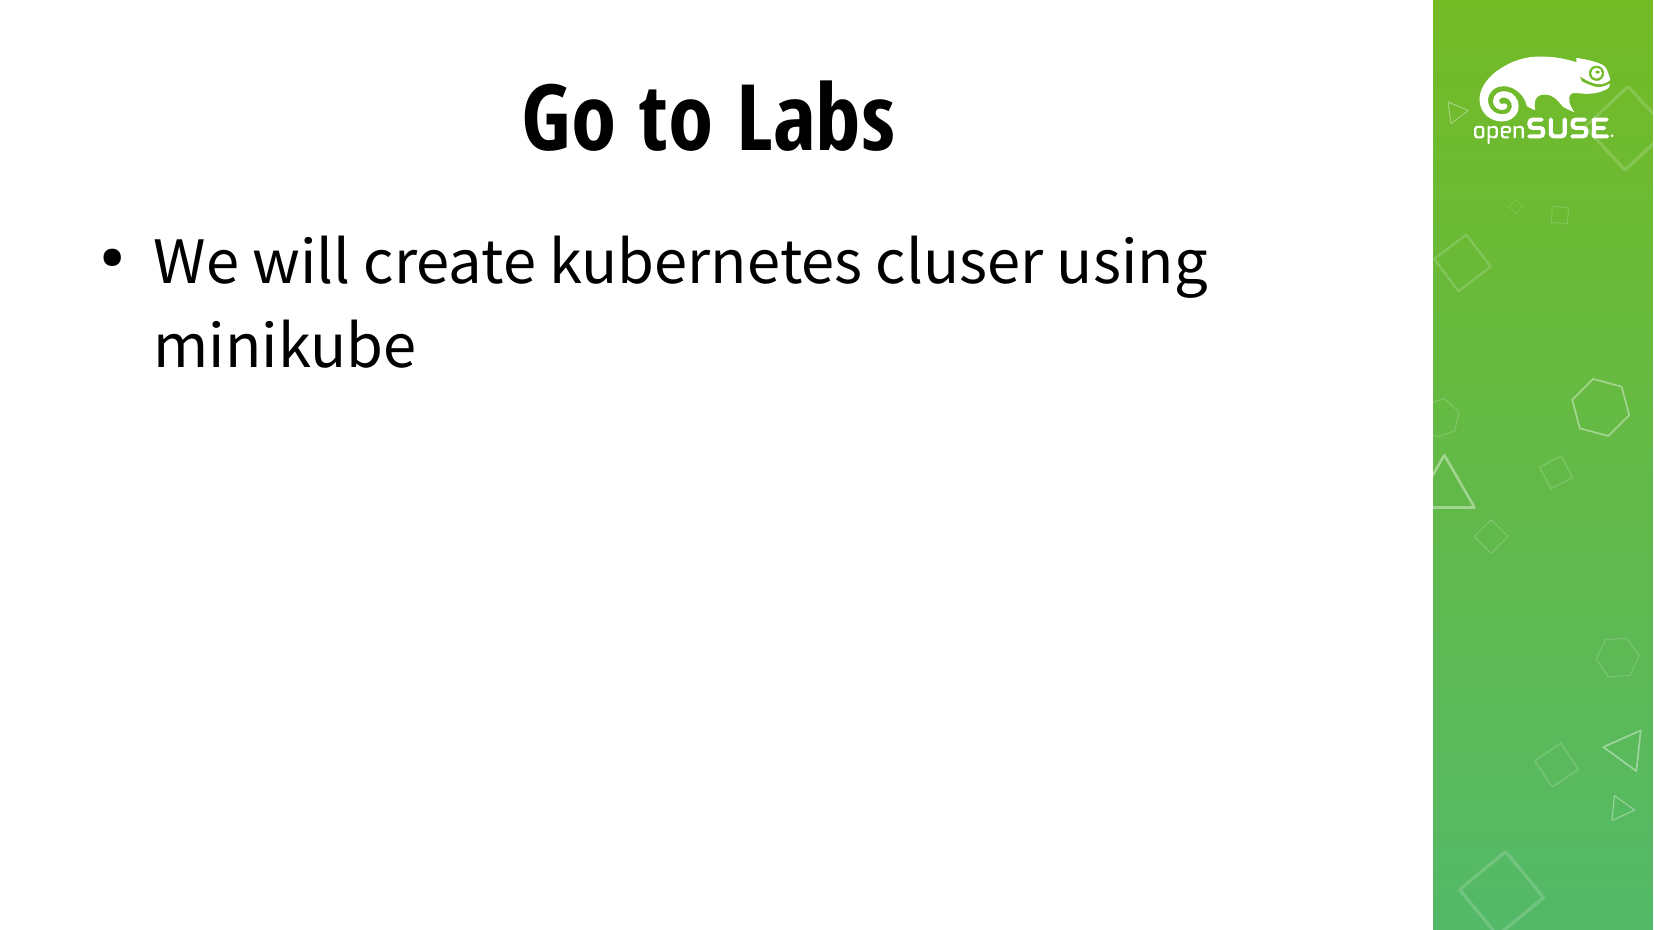

# Go to Labs
We will create kubernetes cluser using minikube